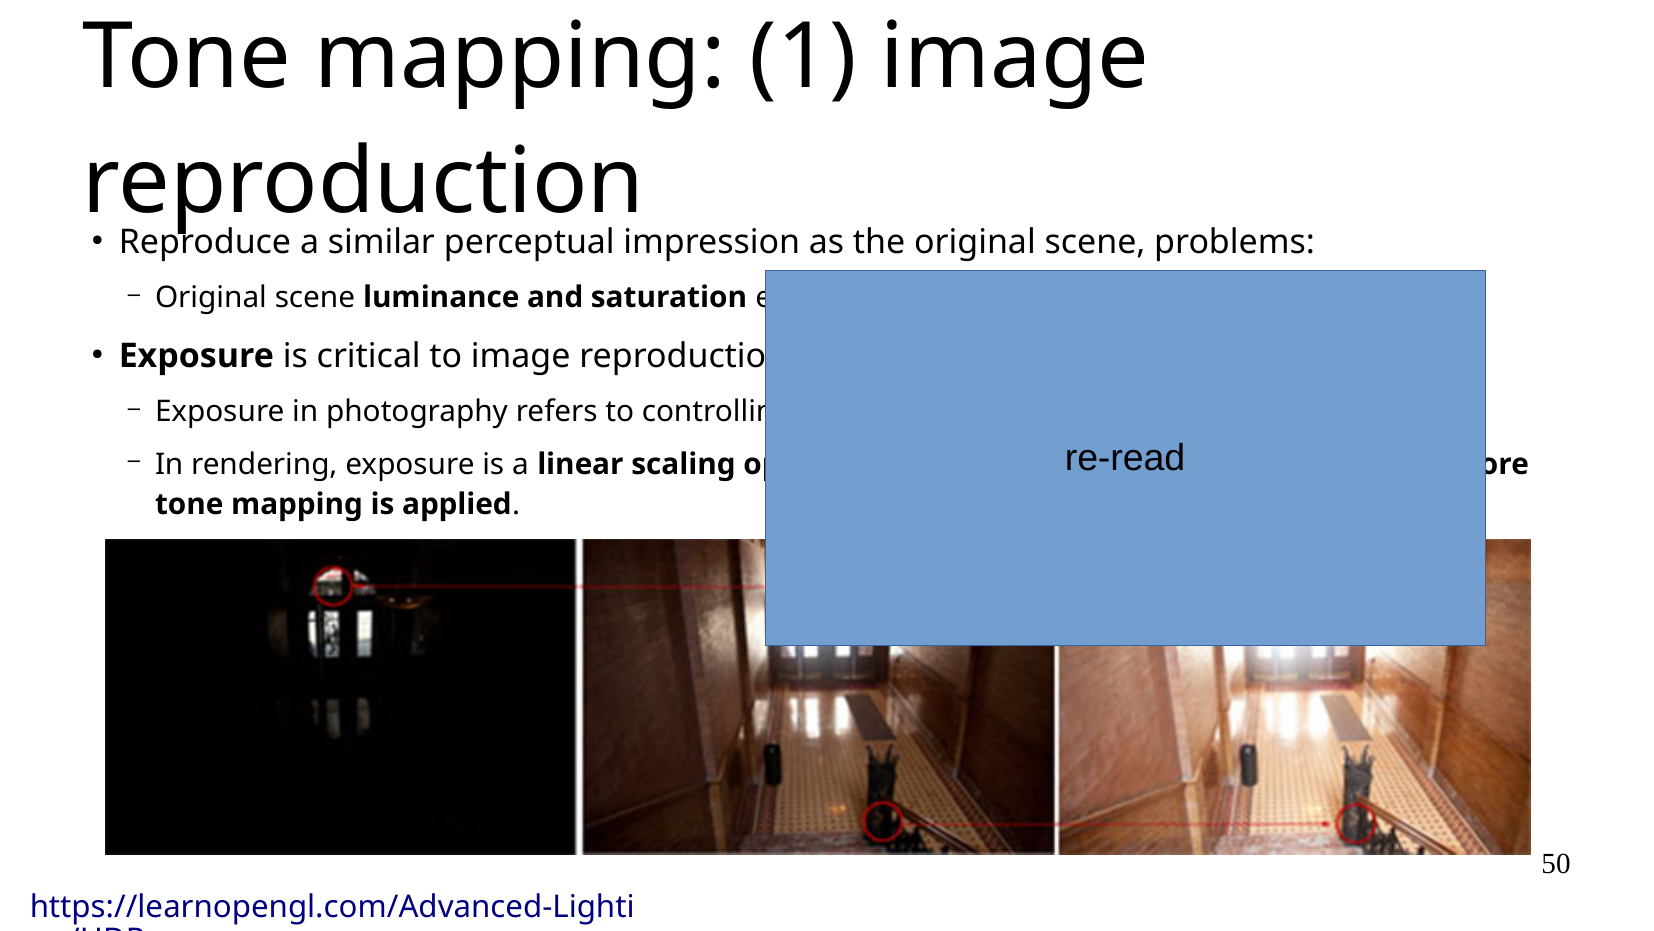

# Tone mapping: (1) image reproduction
Reproduce a similar perceptual impression as the original scene, problems:
Original scene luminance and saturation exceeds display capabilities
Exposure is critical to image reproduction
Exposure in photography refers to controlling the amount of light falling on film/sensor.
In rendering, exposure is a linear scaling operation performed on scene-referred image before tone mapping is applied.
re-read
50
https://learnopengl.com/Advanced-Lighting/HDR